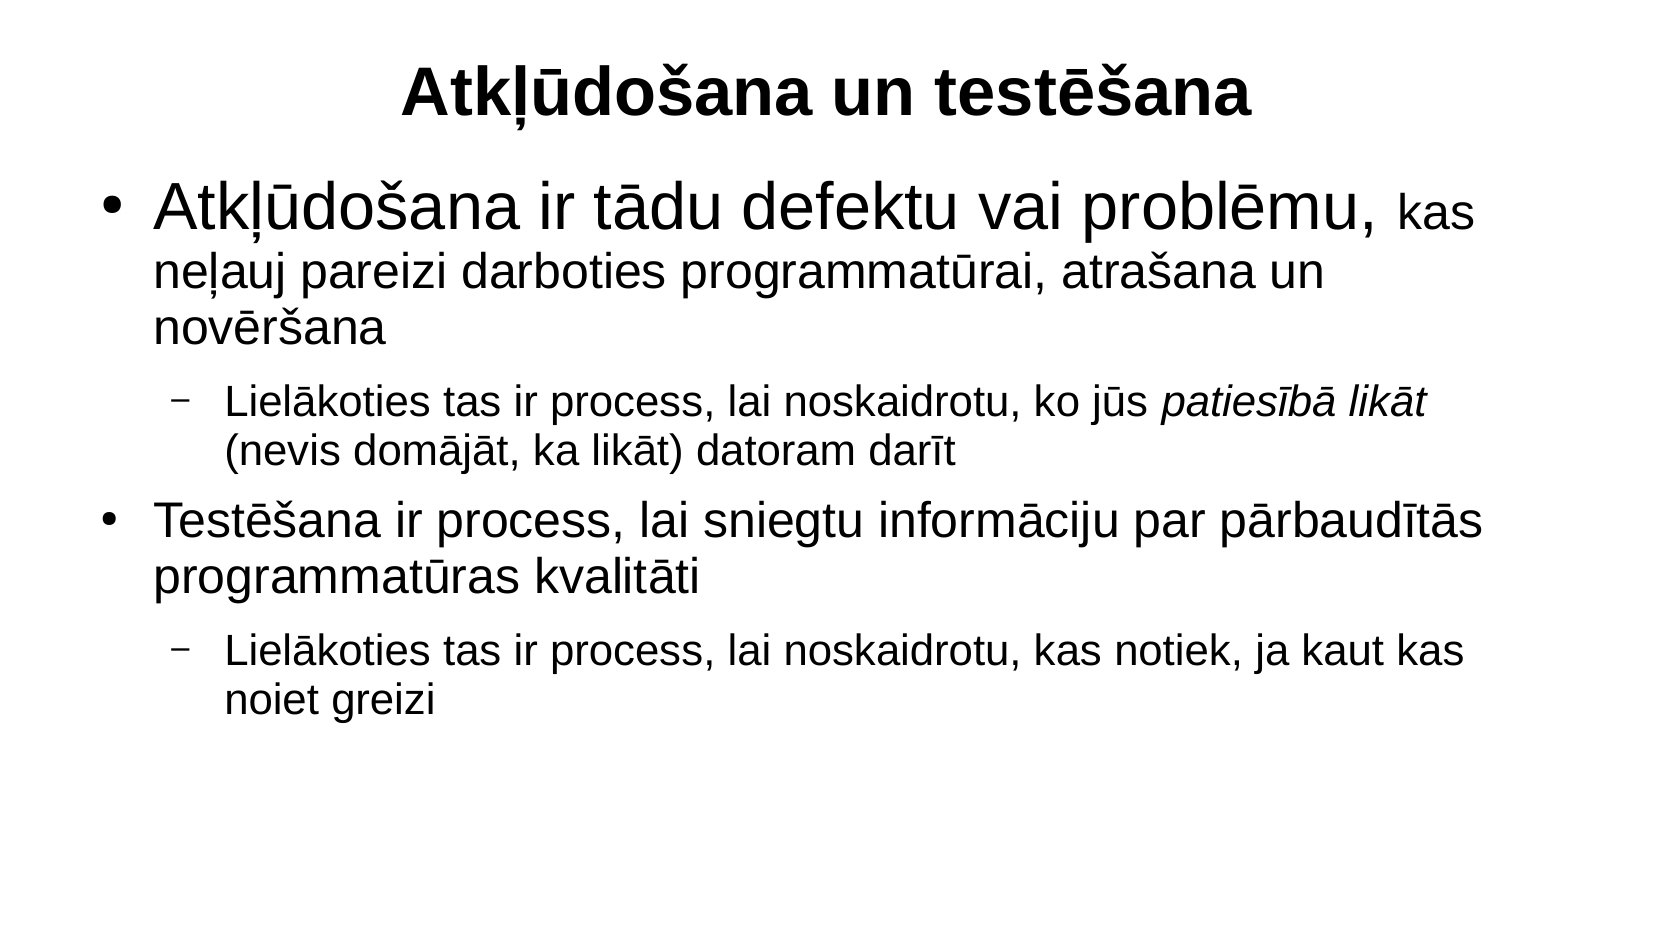

# Atkļūdošana un testēšana
Atkļūdošana ir tādu defektu vai problēmu, kas neļauj pareizi darboties programmatūrai, atrašana un novēršana
Lielākoties tas ir process, lai noskaidrotu, ko jūs patiesībā likāt (nevis domājāt, ka likāt) datoram darīt
Testēšana ir process, lai sniegtu informāciju par pārbaudītās programmatūras kvalitāti
Lielākoties tas ir process, lai noskaidrotu, kas notiek, ja kaut kas noiet greizi